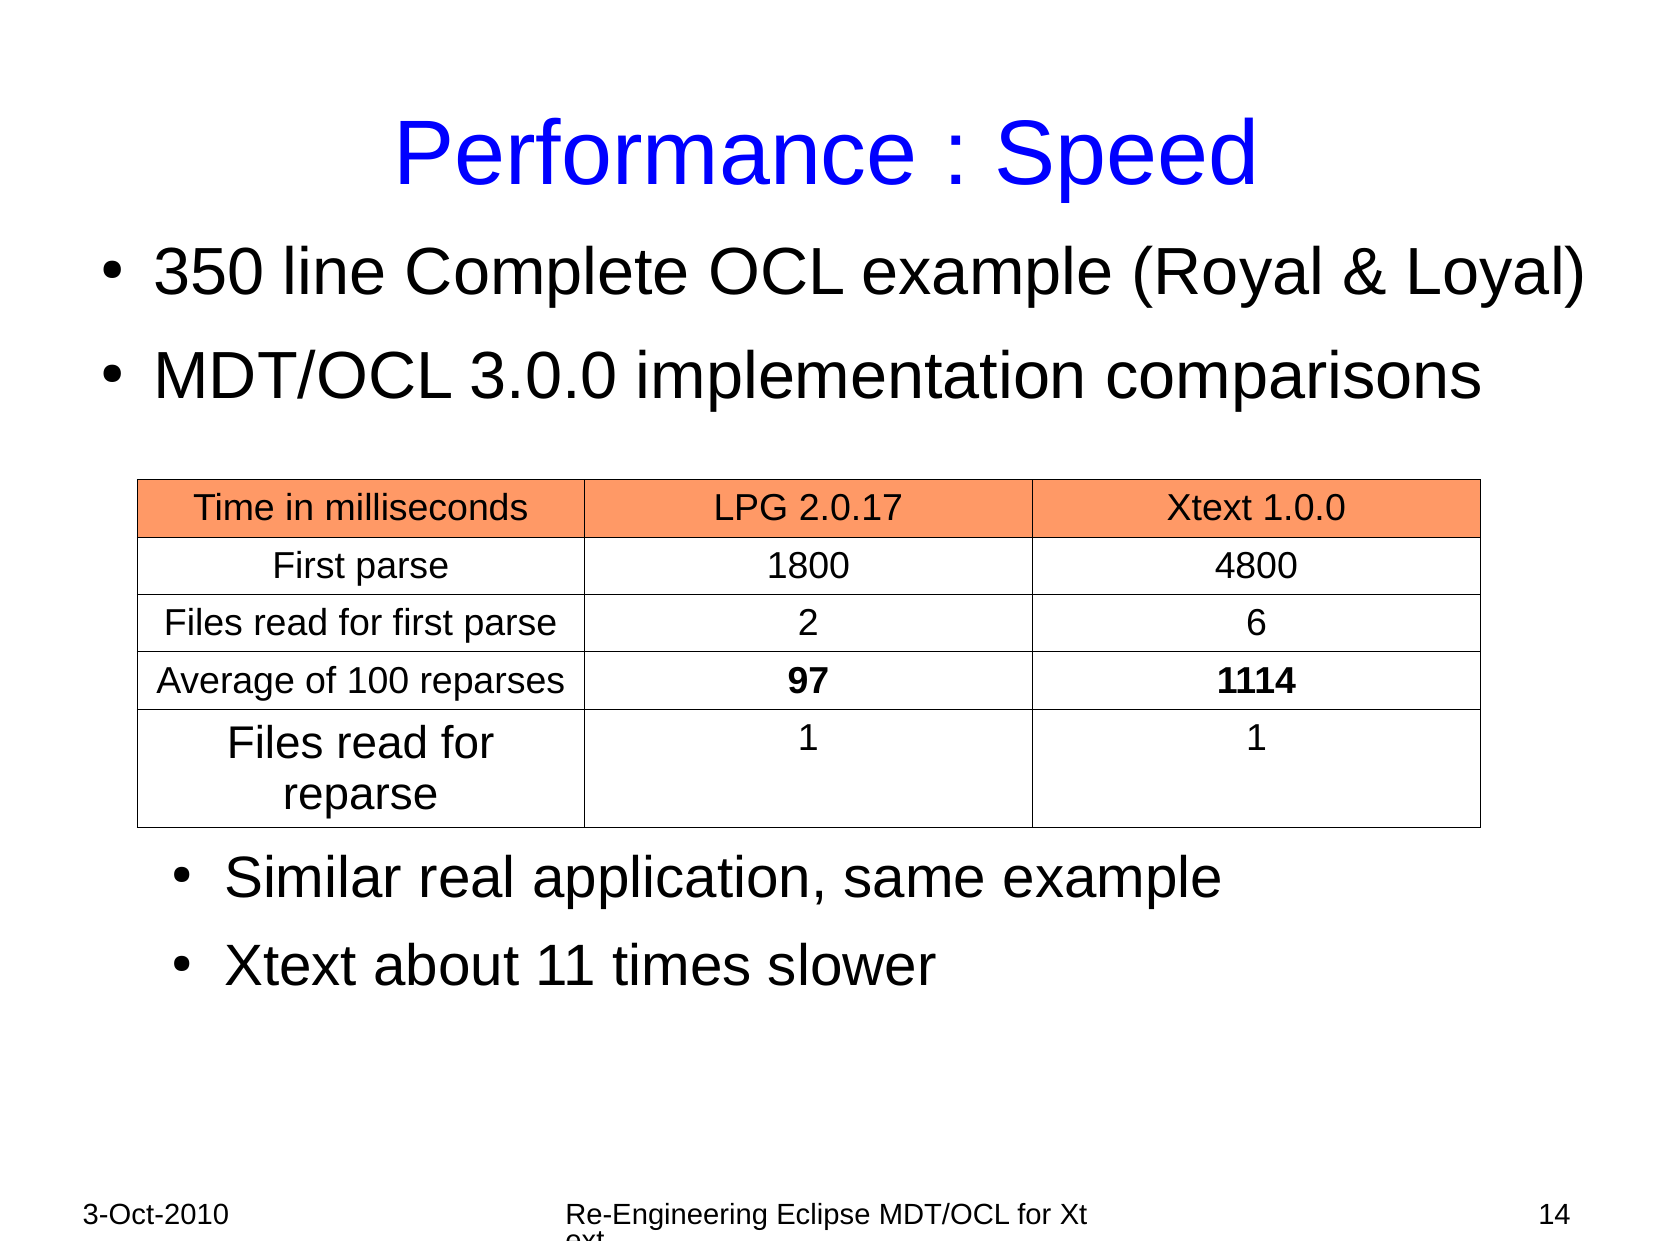

# Performance : Speed
350 line Complete OCL example (Royal & Loyal)
MDT/OCL 3.0.0 implementation comparisons
Similar real application, same example
Xtext about 11 times slower
| Time in milliseconds | LPG 2.0.17 | Xtext 1.0.0 |
| --- | --- | --- |
| First parse | 1800 | 4800 |
| Files read for first parse | 2 | 6 |
| Average of 100 reparses | 97 | 1114 |
| Files read for reparse | 1 | 1 |
3-Oct-2010
Re-Engineering Eclipse MDT/OCL for Xtext
14